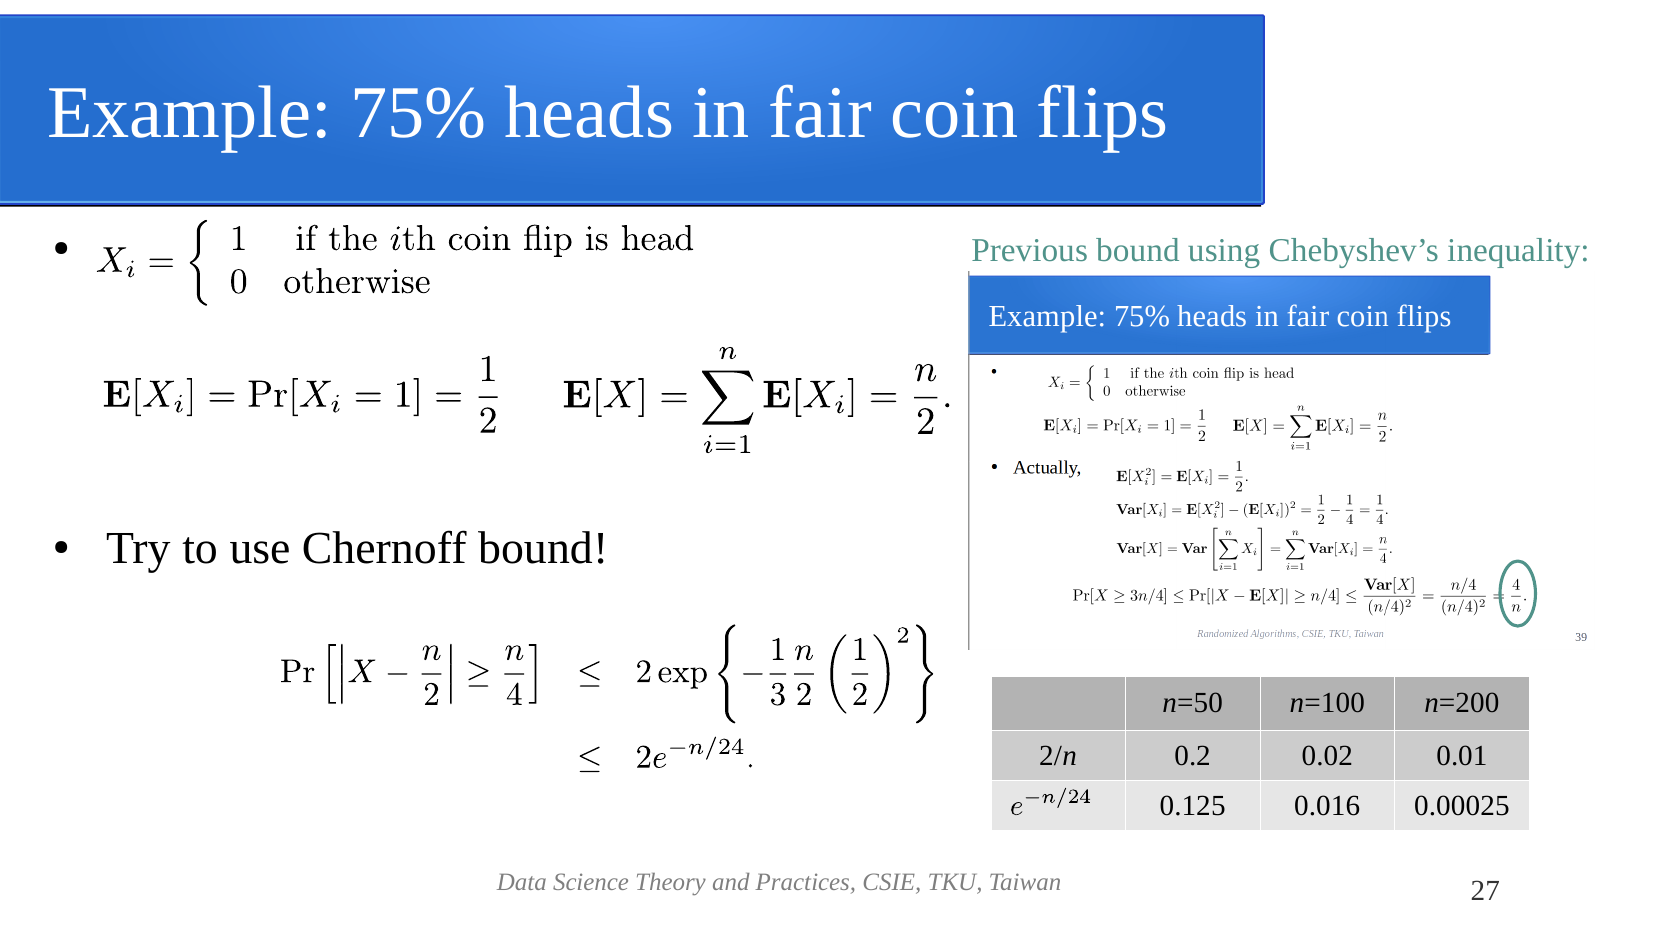

# Example: 75% heads in fair coin flips
Try to use Chernoff bound!
Previous bound using Chebyshev’s inequality:
| | n=50 | n=100 | n=200 |
| --- | --- | --- | --- |
| 2/n | 0.2 | 0.02 | 0.01 |
| | 0.125 | 0.016 | 0.00025 |
Data Science Theory and Practices, CSIE, TKU, Taiwan
27